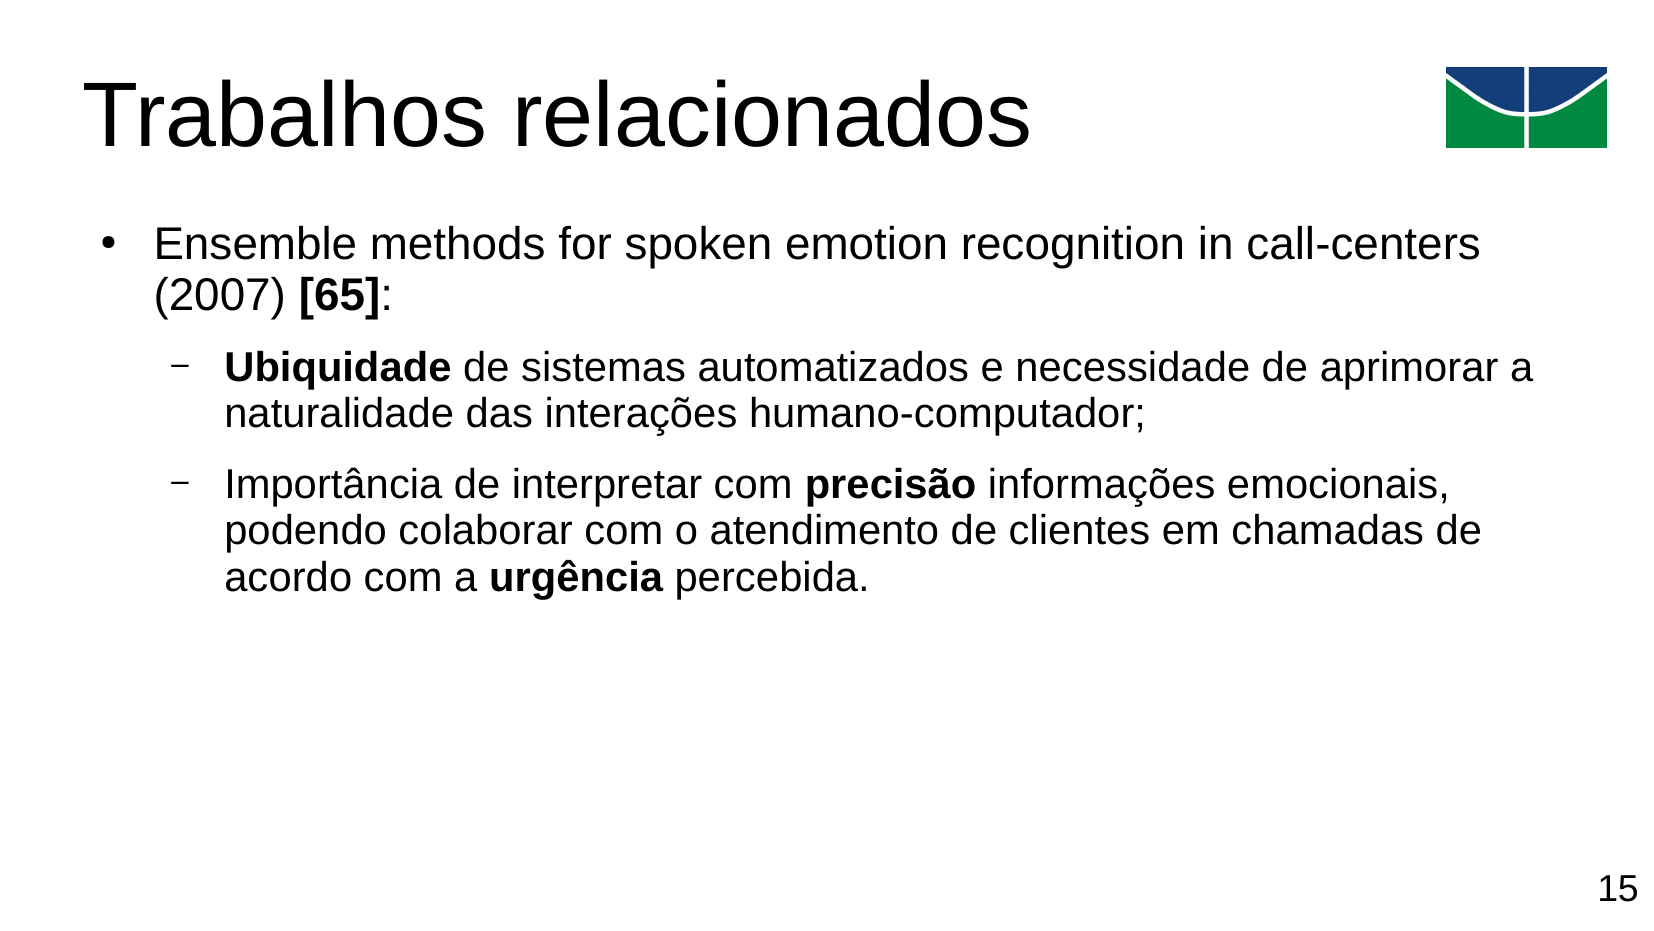

Trabalhos relacionados
# Ensemble methods for spoken emotion recognition in call-centers (2007) [65]:
Ubiquidade de sistemas automatizados e necessidade de aprimorar a naturalidade das interações humano-computador;
Importância de interpretar com precisão informações emocionais, podendo colaborar com o atendimento de clientes em chamadas de acordo com a urgência percebida.